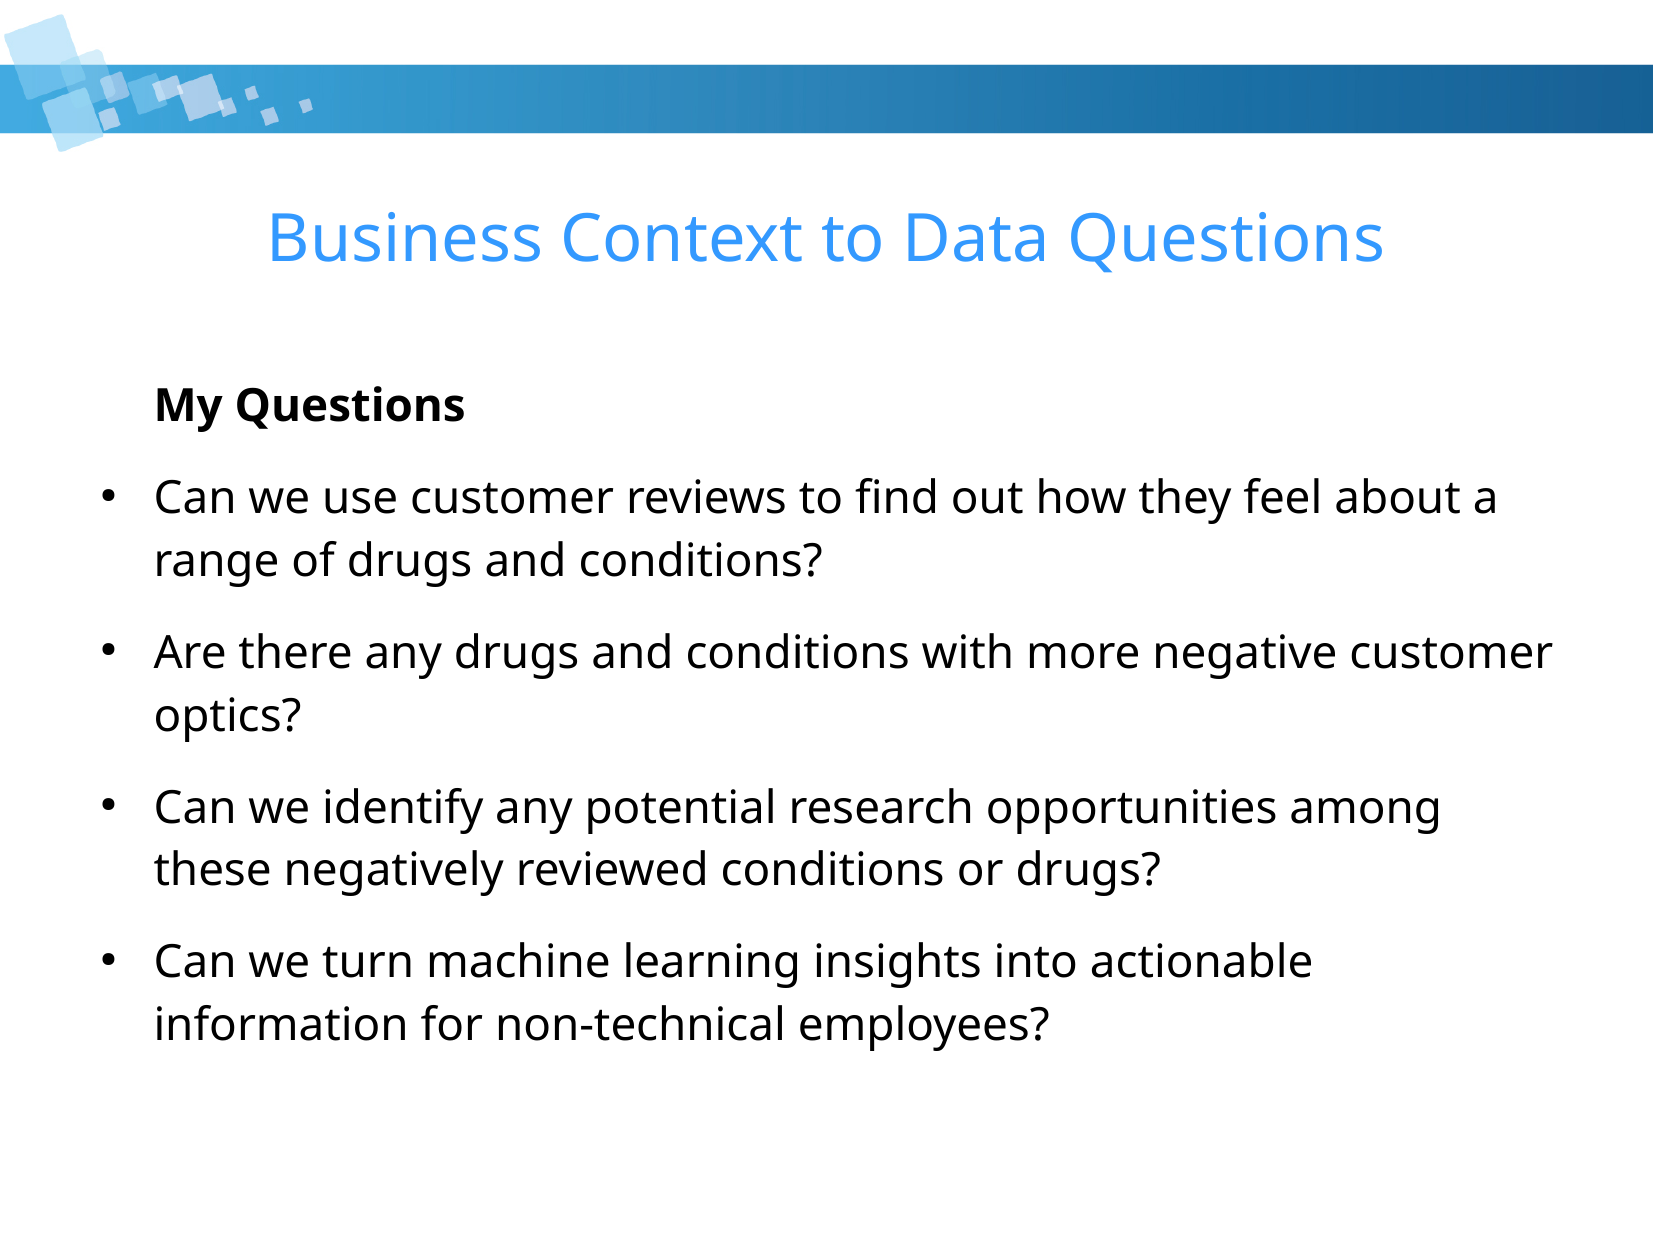

# Business Context to Data Questions
My Questions
Can we use customer reviews to find out how they feel about a range of drugs and conditions?
Are there any drugs and conditions with more negative customer optics?
Can we identify any potential research opportunities among these negatively reviewed conditions or drugs?
Can we turn machine learning insights into actionable information for non-technical employees?